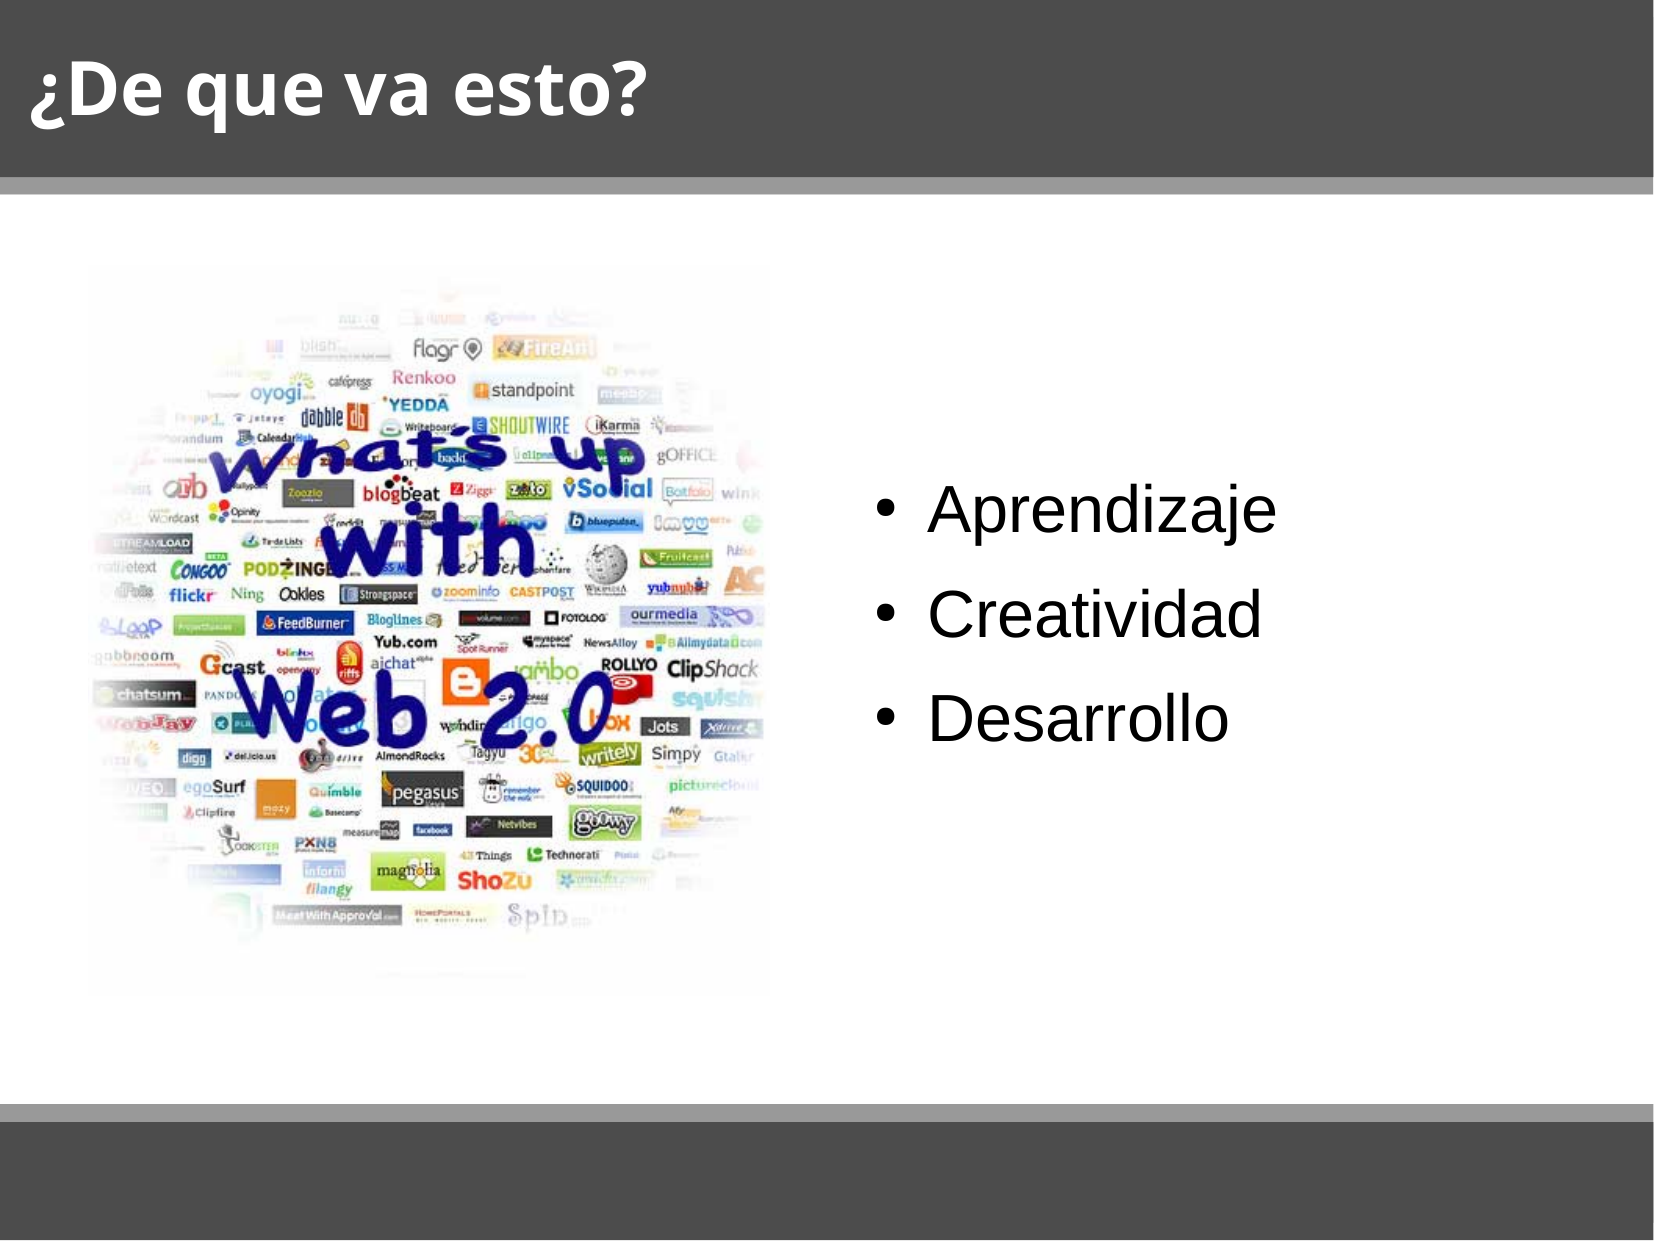

# ¿De que va esto?
Aprendizaje
Creatividad
Desarrollo